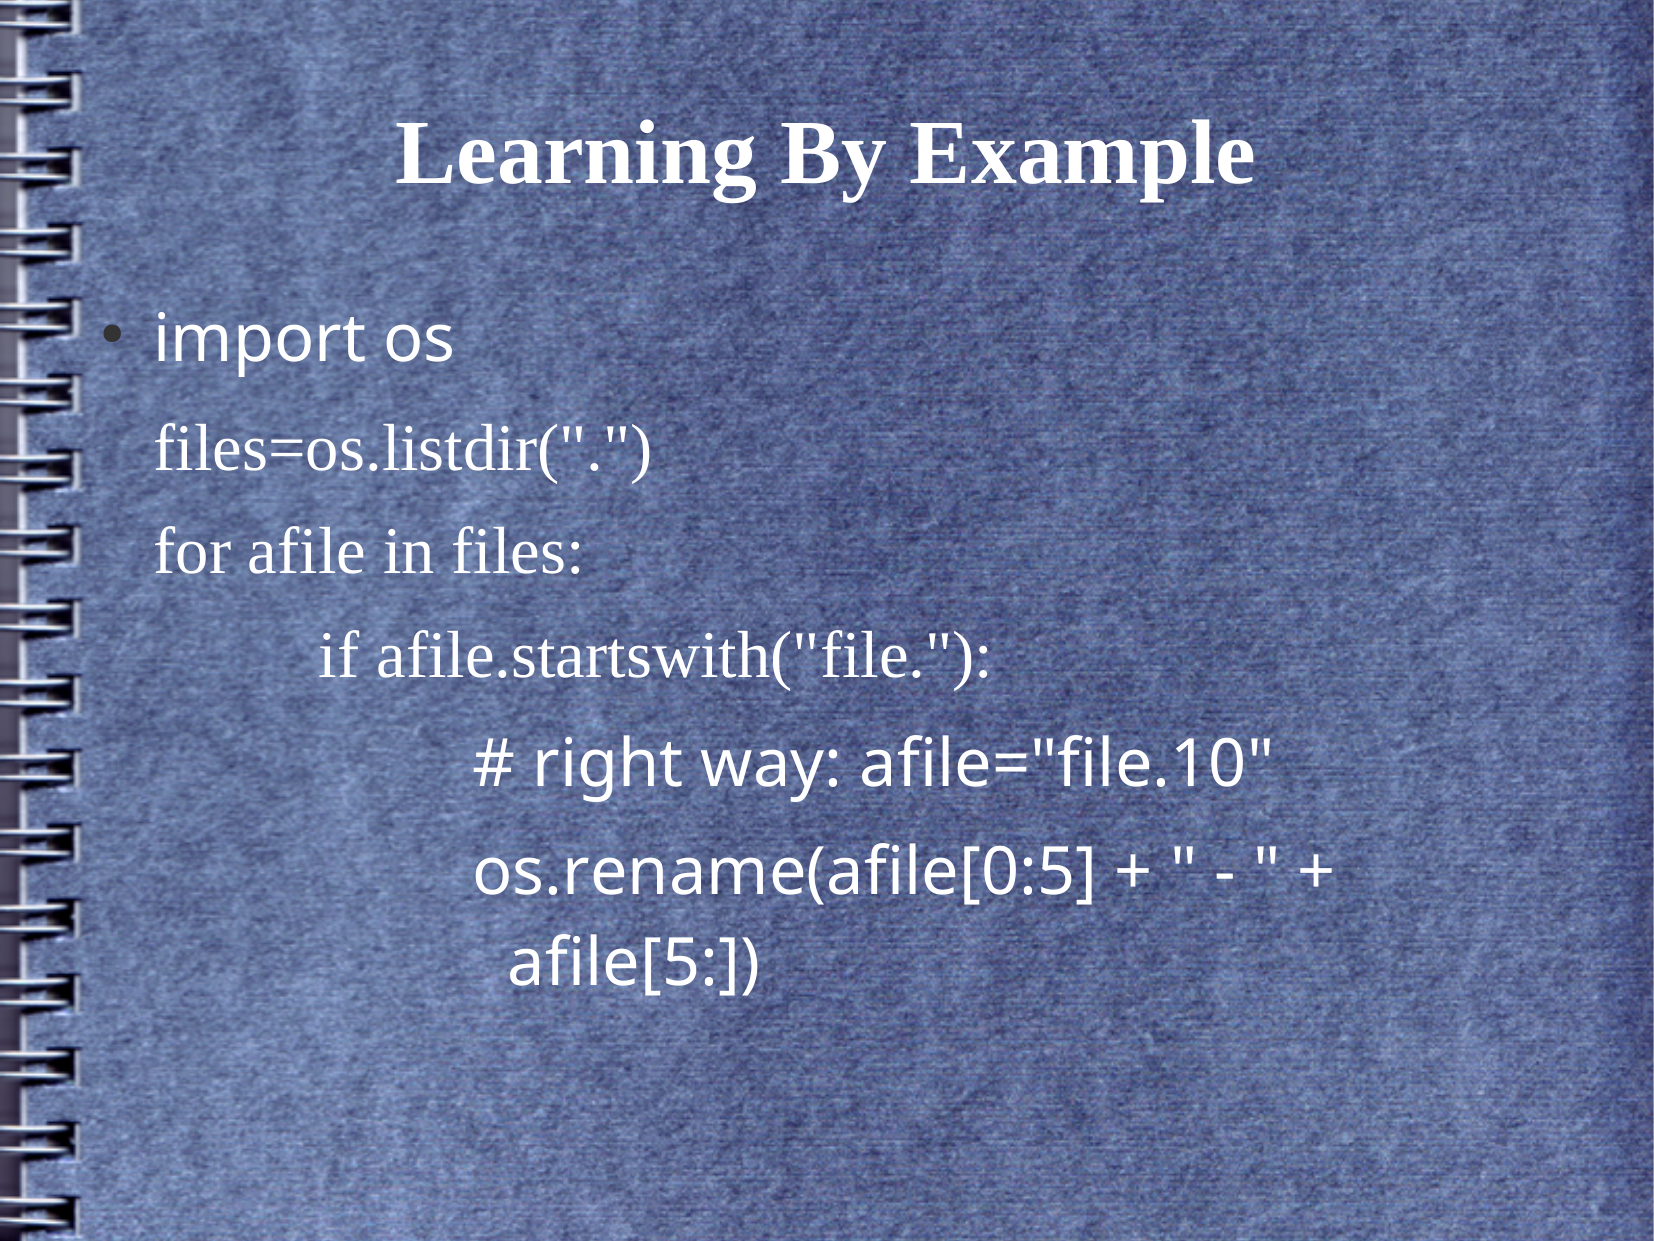

# Learning By Example
import os
files=os.listdir(".")
for afile in files:
if afile.startswith("file."):
# right way: afile="file.10"
os.rename(afile[0:5] + " - " + afile[5:])